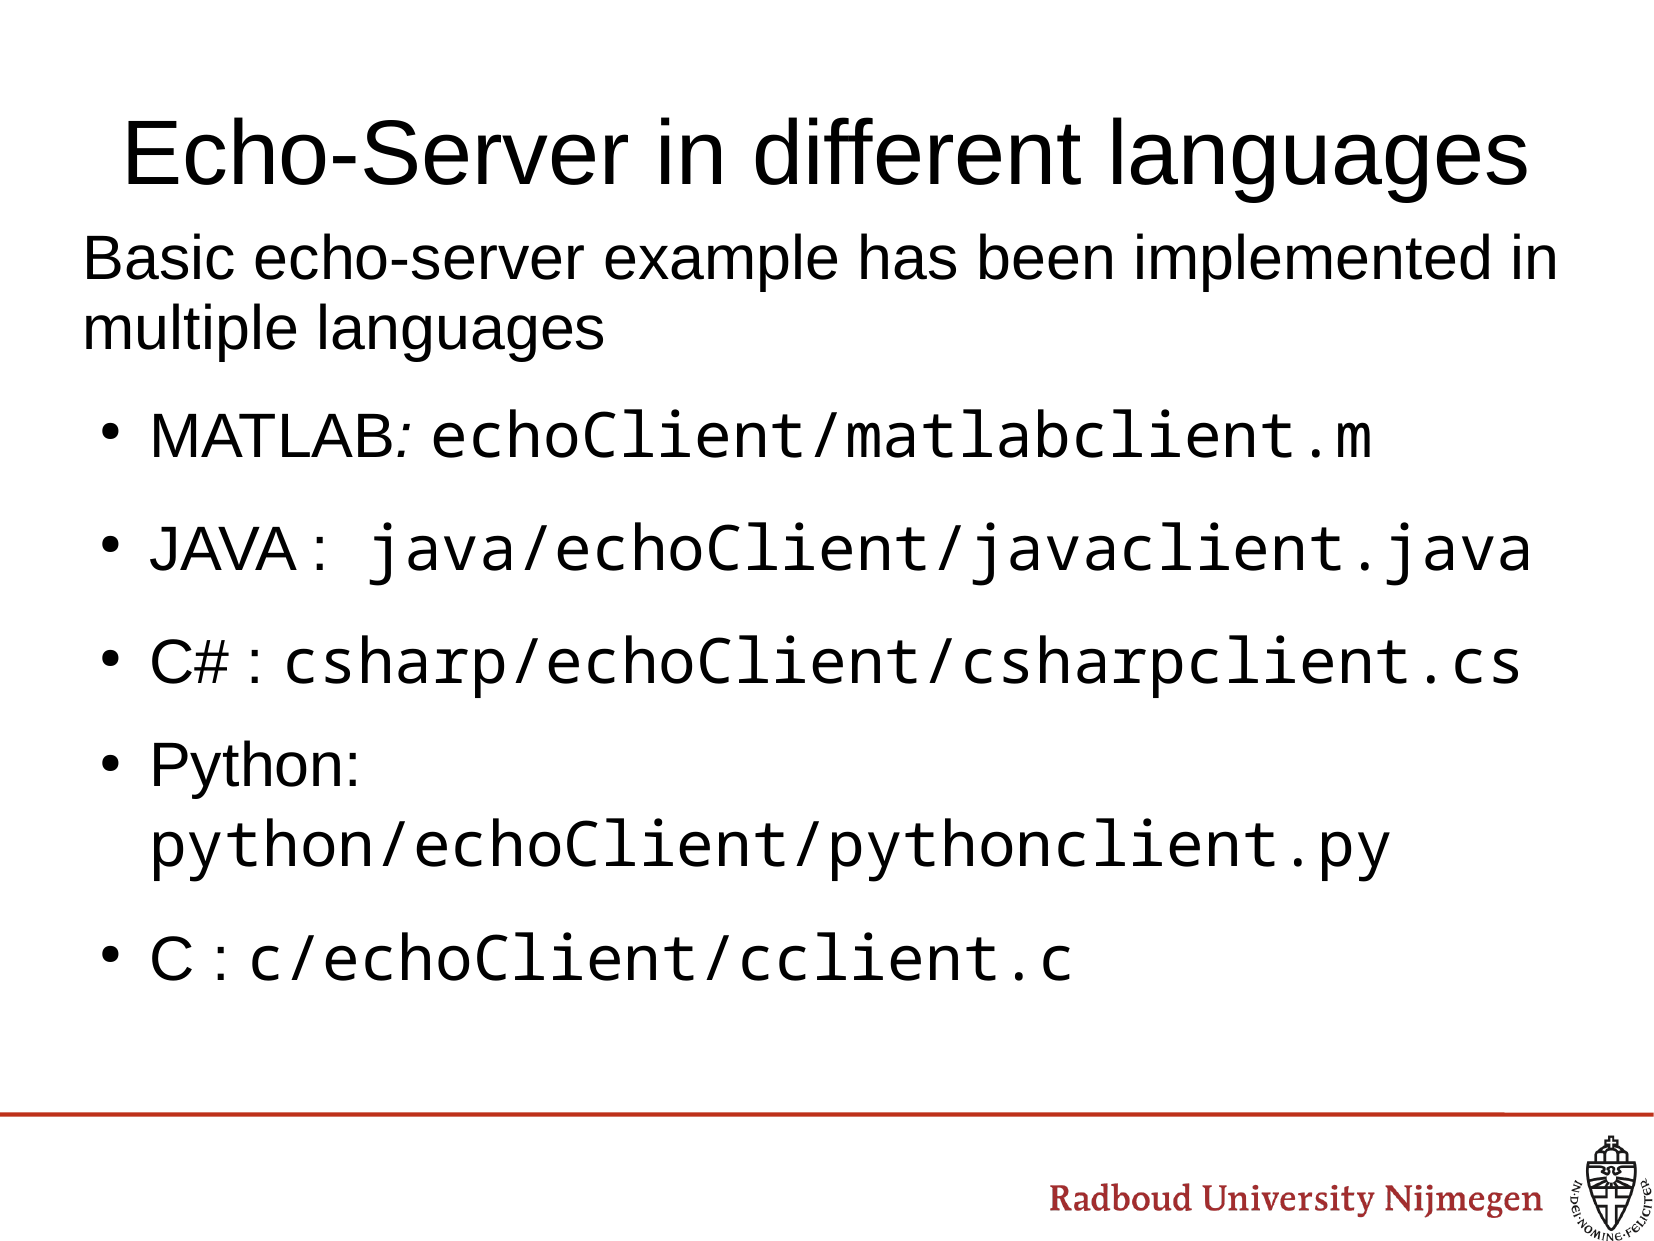

# Echo-Server in different languages
Basic echo-server example has been implemented in multiple languages
MATLAB: echoClient/matlabclient.m
JAVA : java/echoClient/javaclient.java
C# : csharp/echoClient/csharpclient.cs
Python: python/echoClient/pythonclient.py
C : c/echoClient/cclient.c